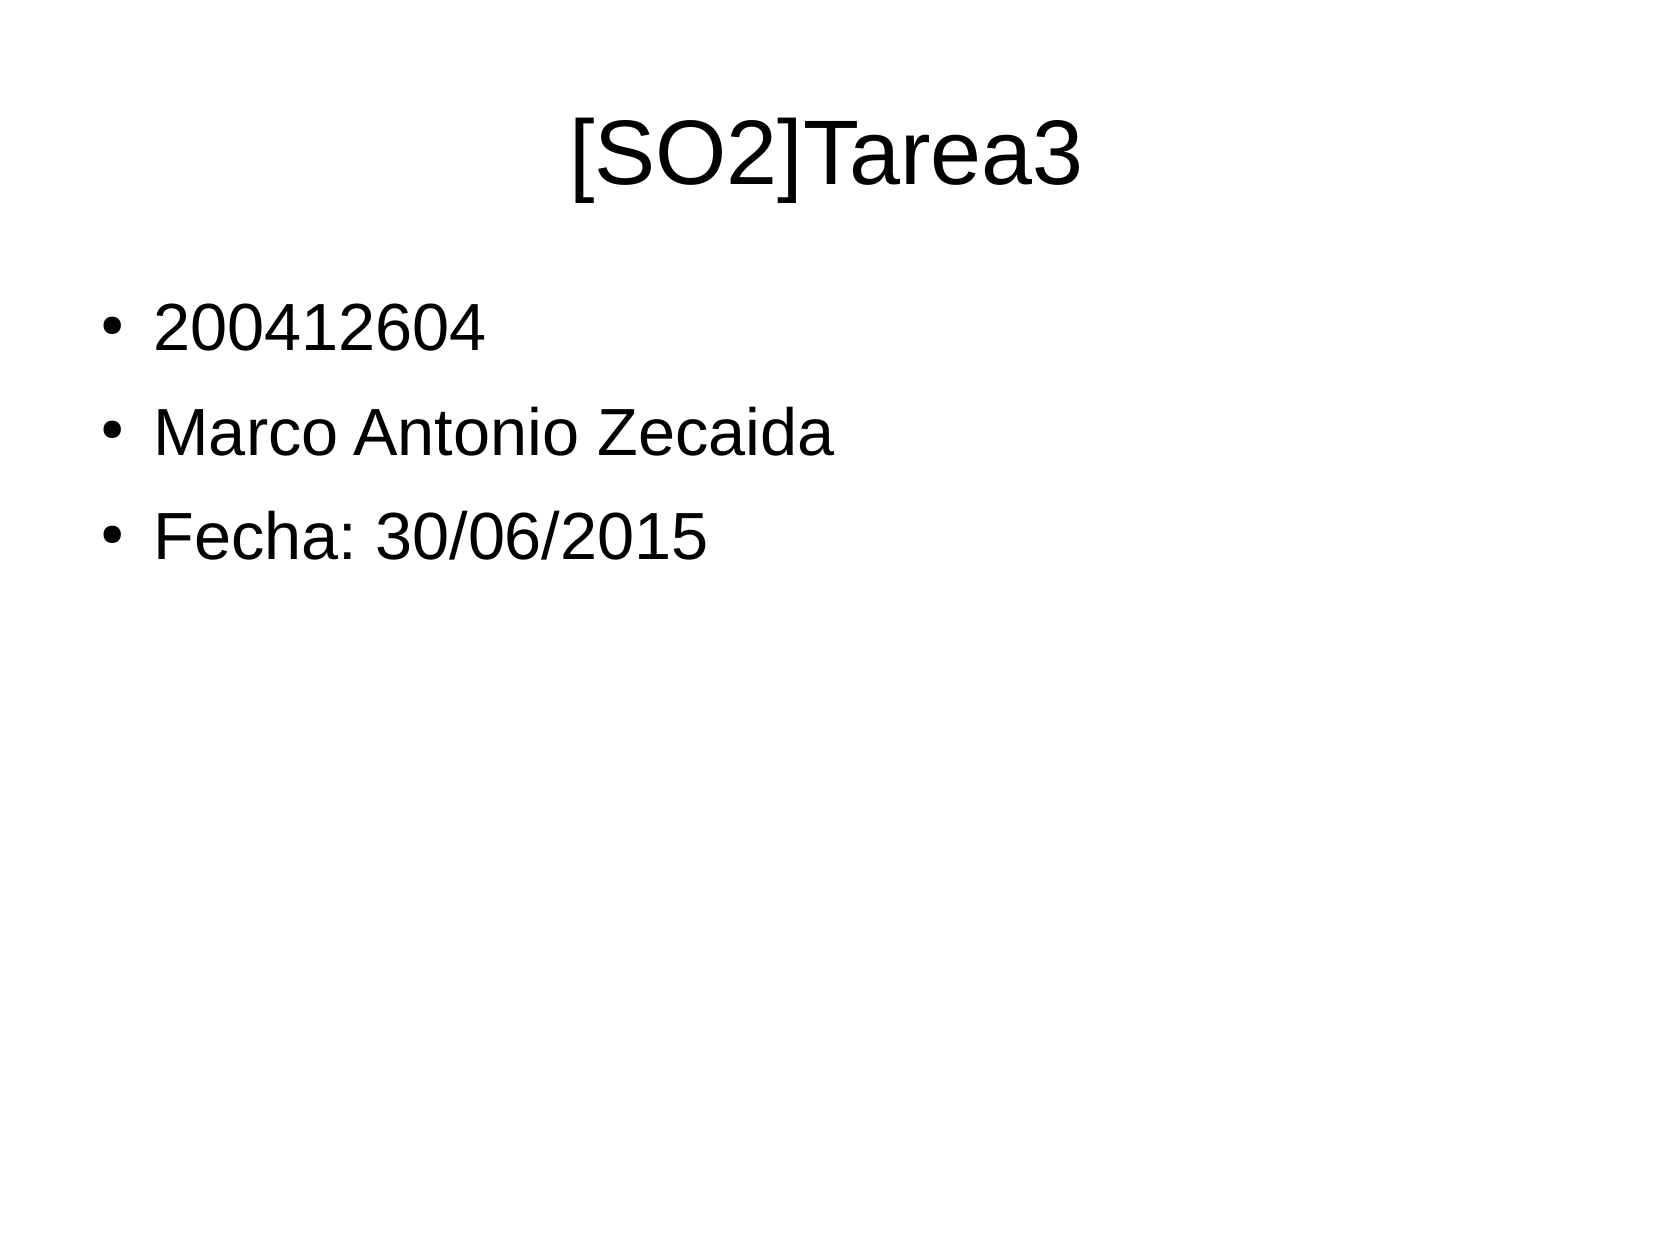

# [SO2]Tarea3
200412604
Marco Antonio Zecaida
Fecha: 30/06/2015